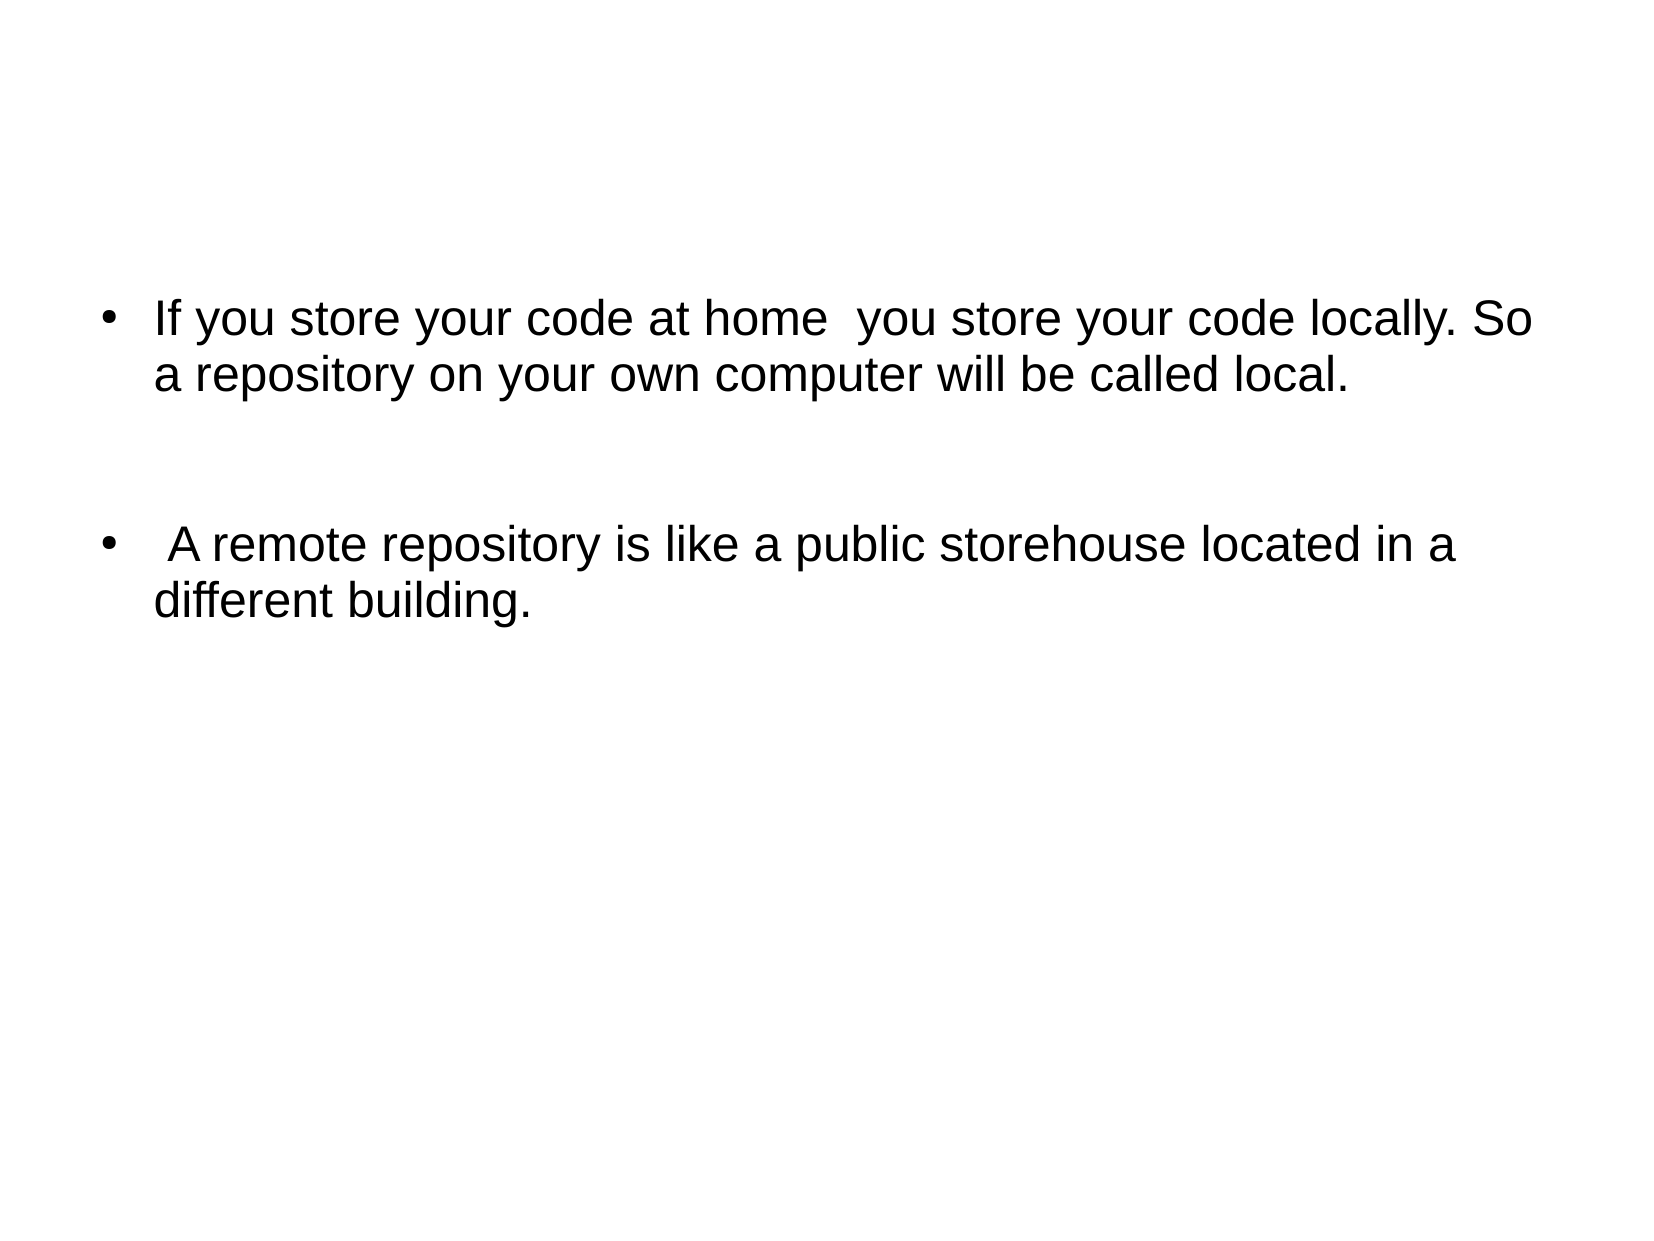

#
If you store your code at home you store your code locally. So a repository on your own computer will be called local.
 A remote repository is like a public storehouse located in a different building.